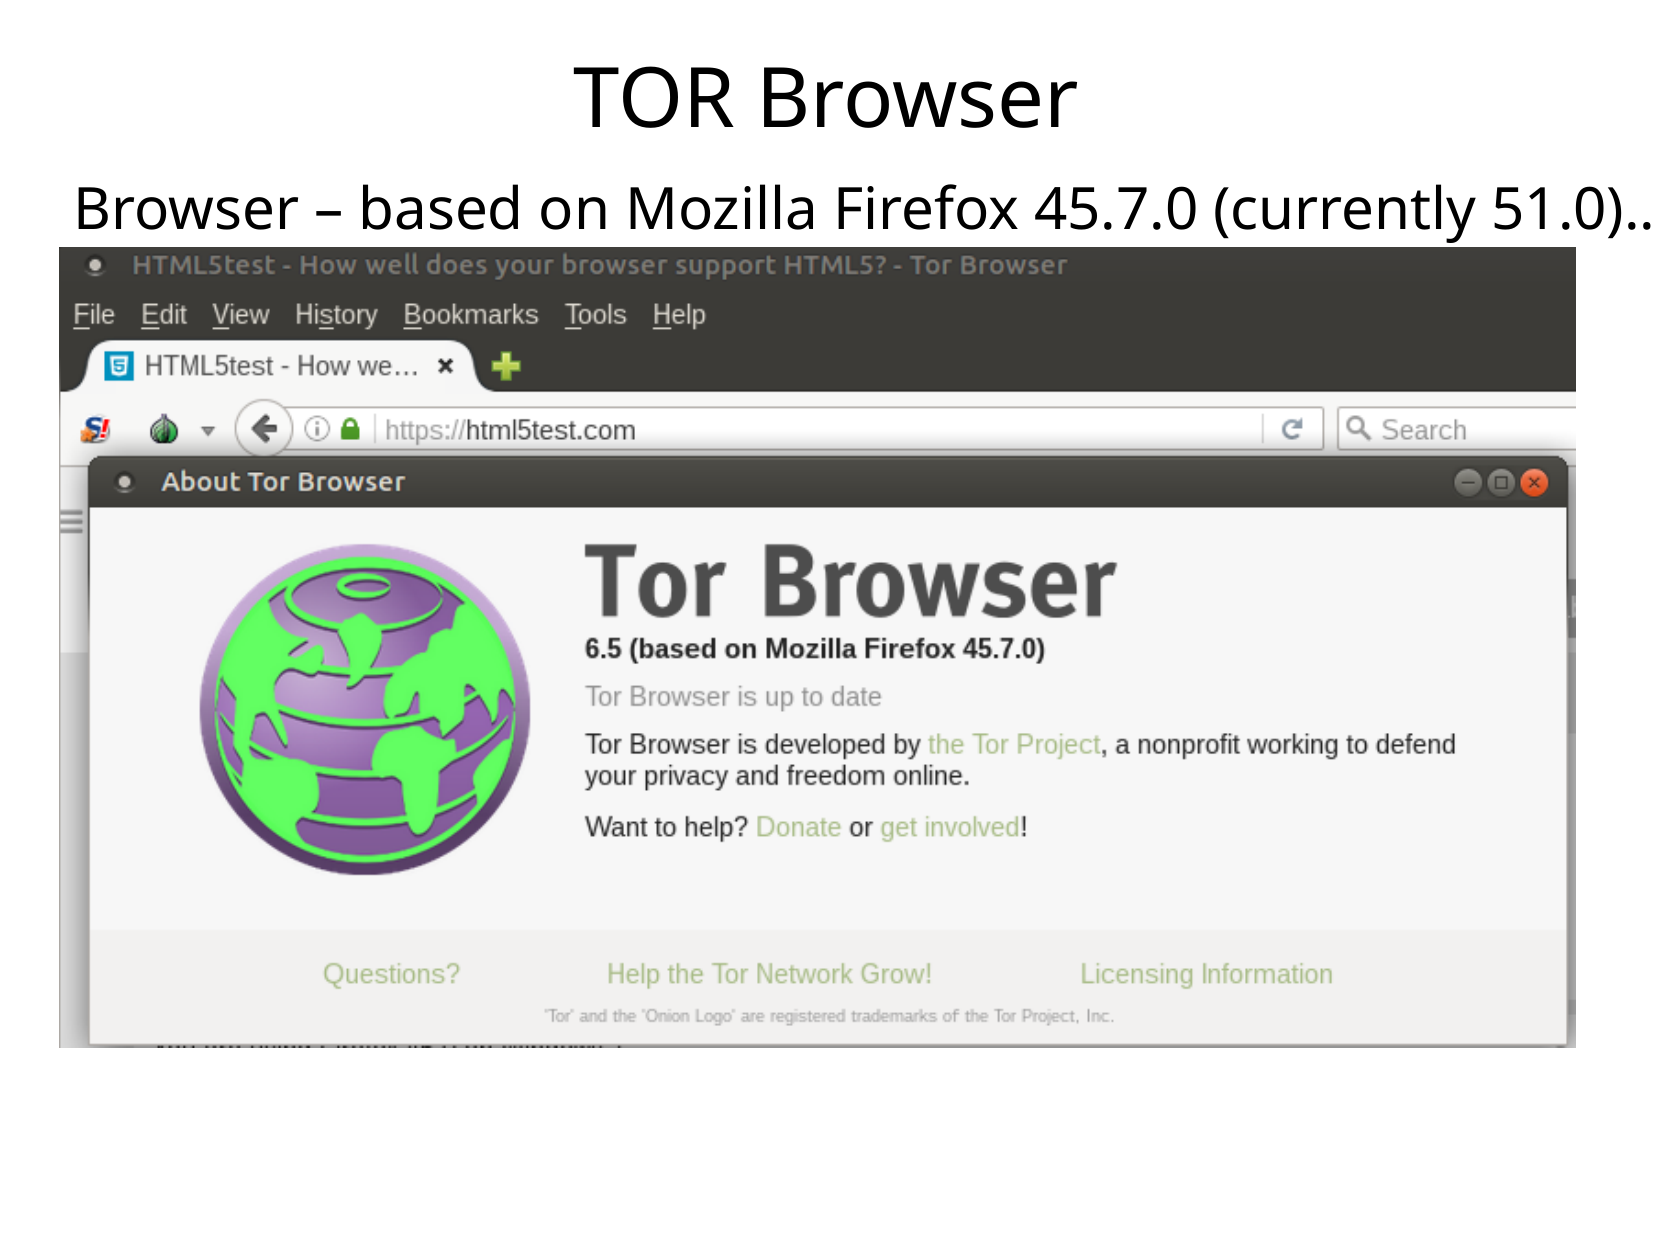

# TOR Browser
Browser – based on Mozilla Firefox 45.7.0 (currently 51.0)...